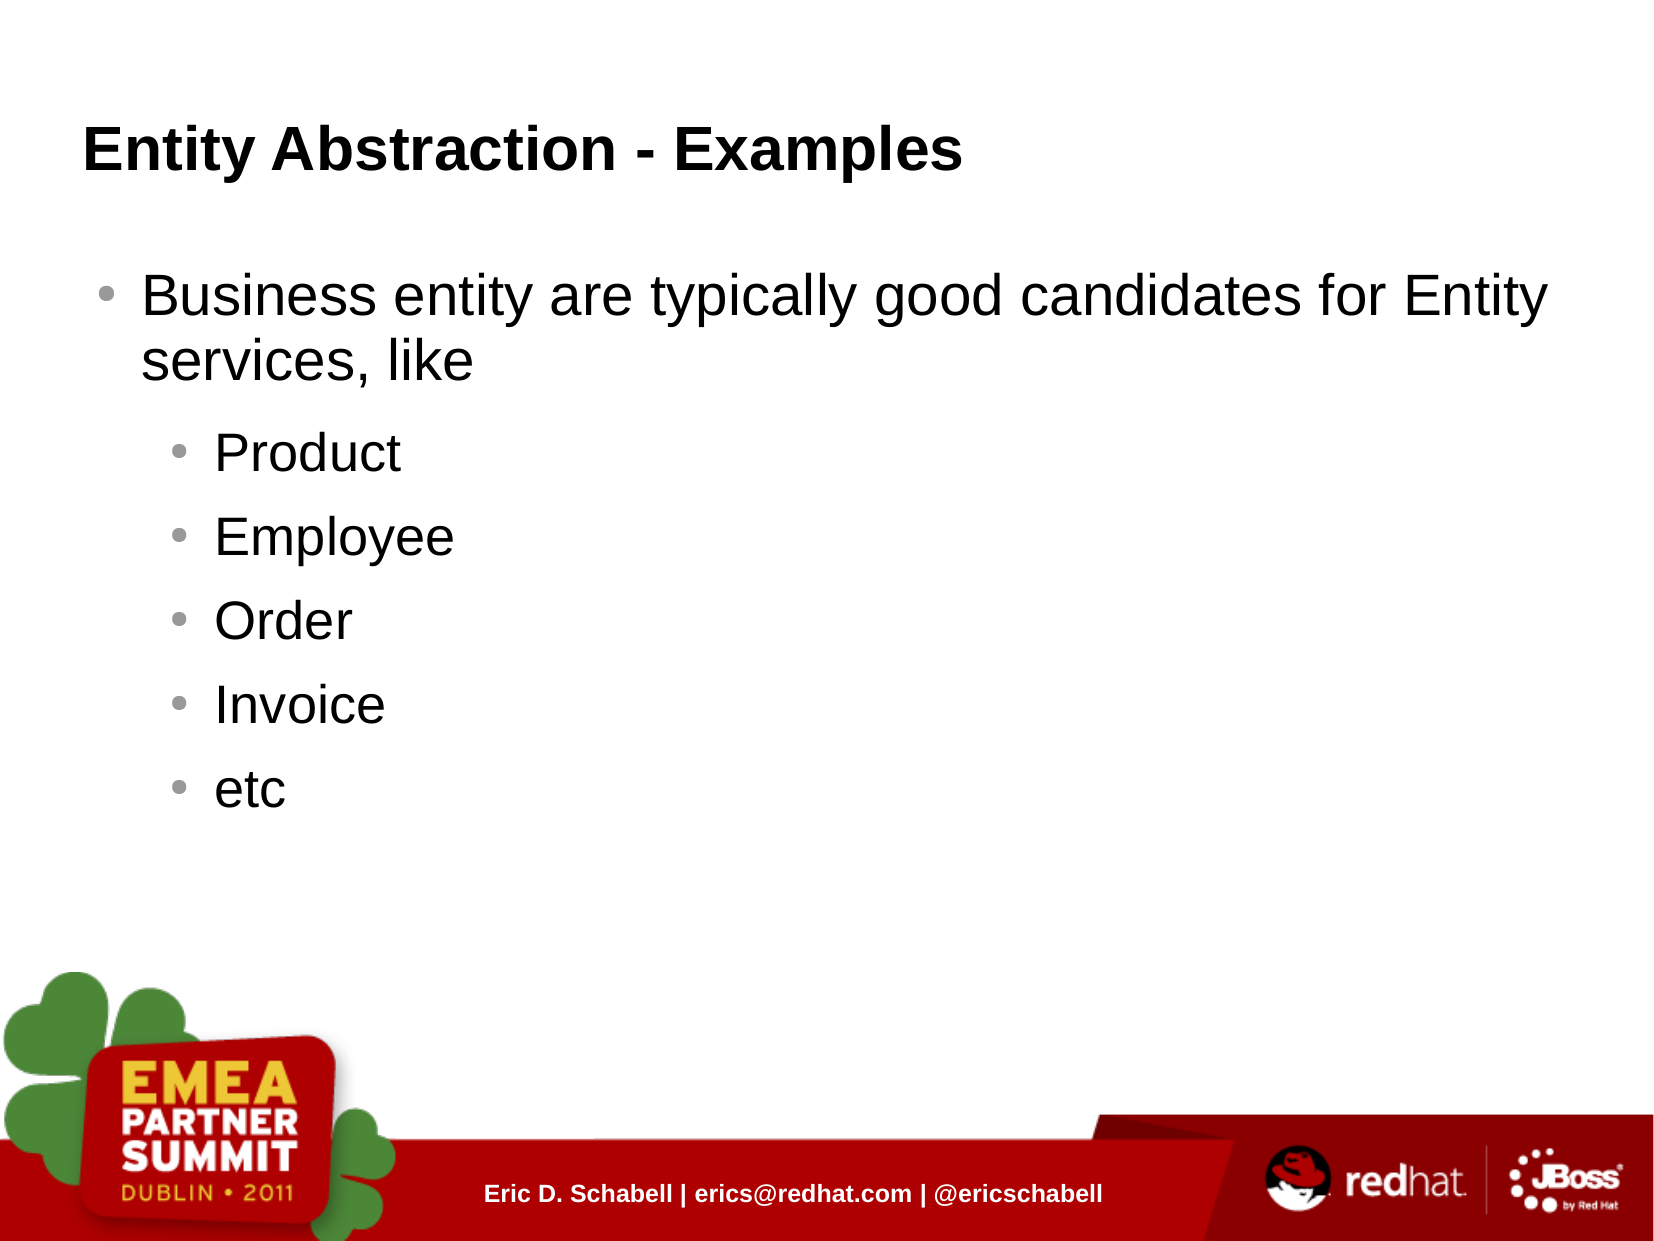

# Entity Abstraction - Examples
Business entity are typically good candidates for Entity services, like
Product
Employee
Order
Invoice
etc